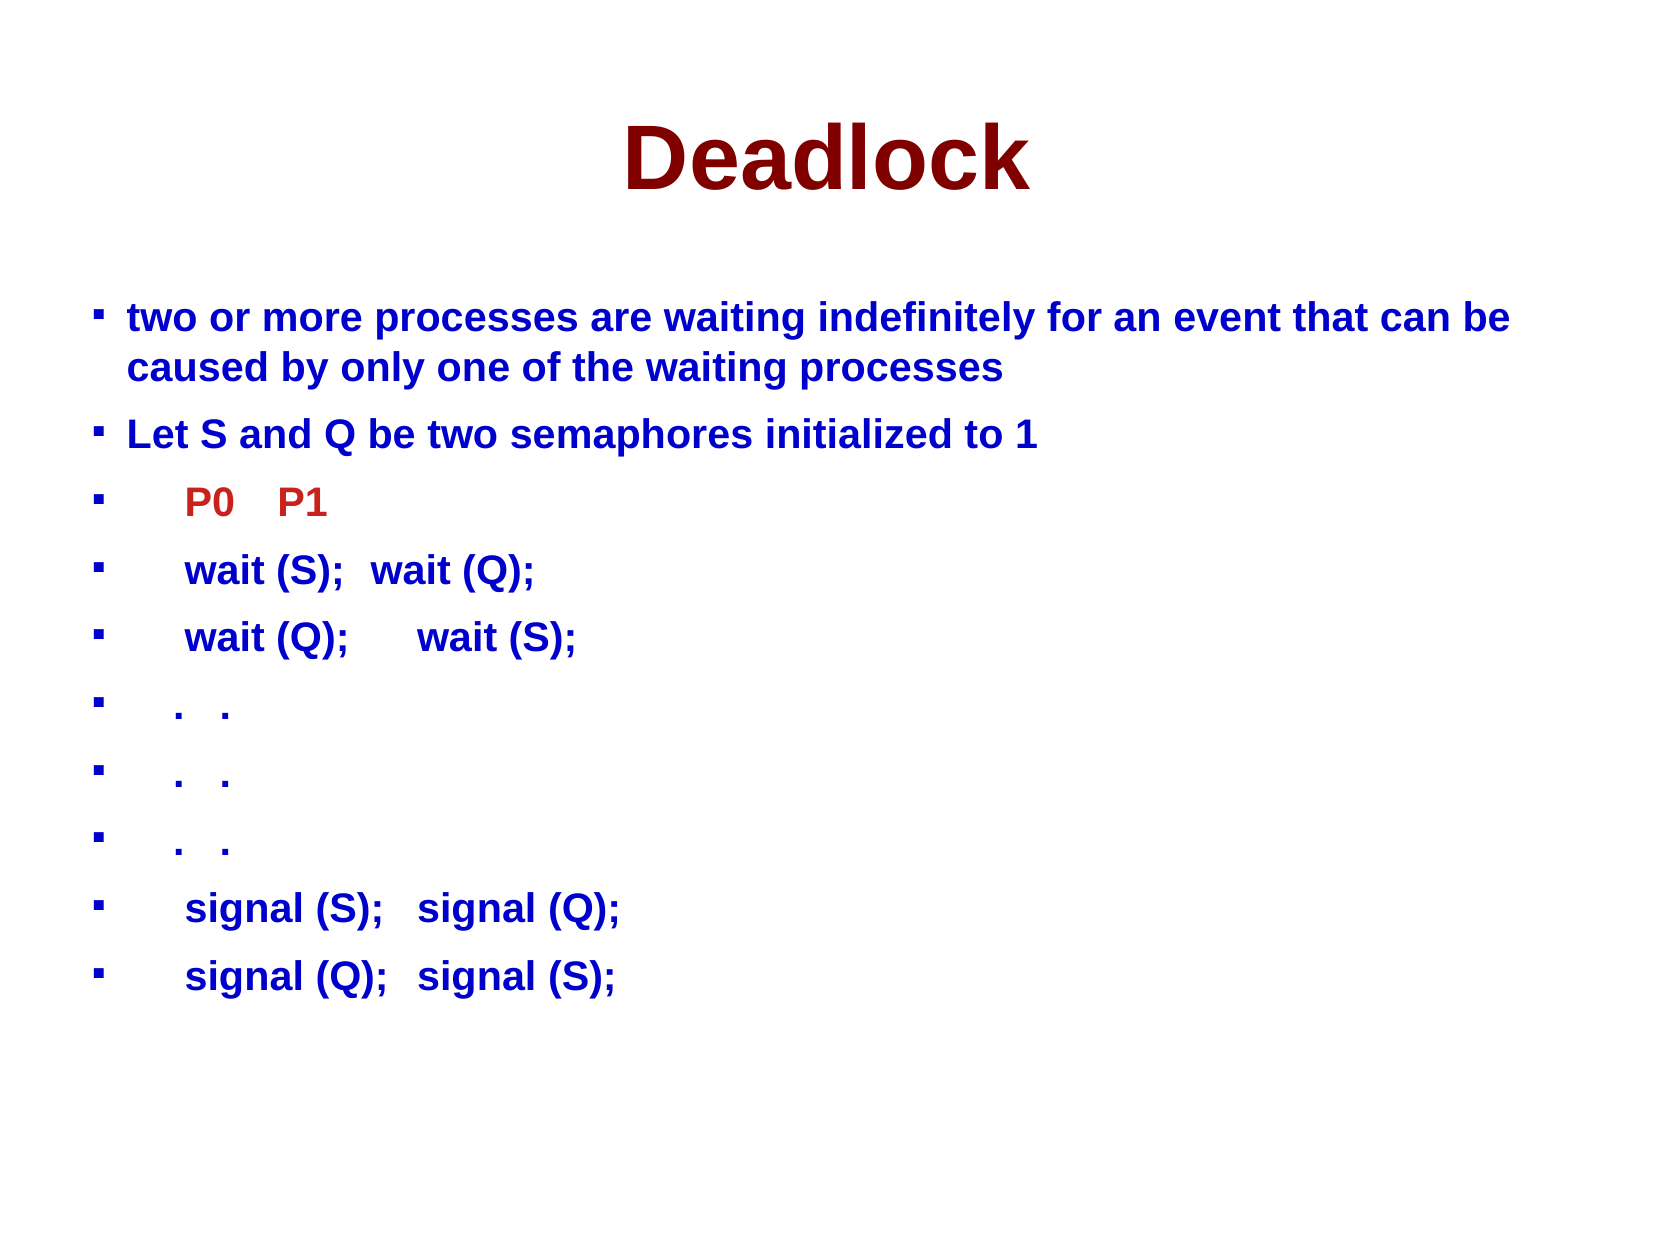

# Deadlock
two or more processes are waiting indefinitely for an event that can be caused by only one of the waiting processes
Let S and Q be two semaphores initialized to 1
		 P0	 P1
		 wait (S); 	 wait (Q);
		 wait (Q); 	 wait (S);
		. 		.
		. 		.
		. 		.
		 signal (S); 	 signal (Q);
		 signal (Q); 	 signal (S);